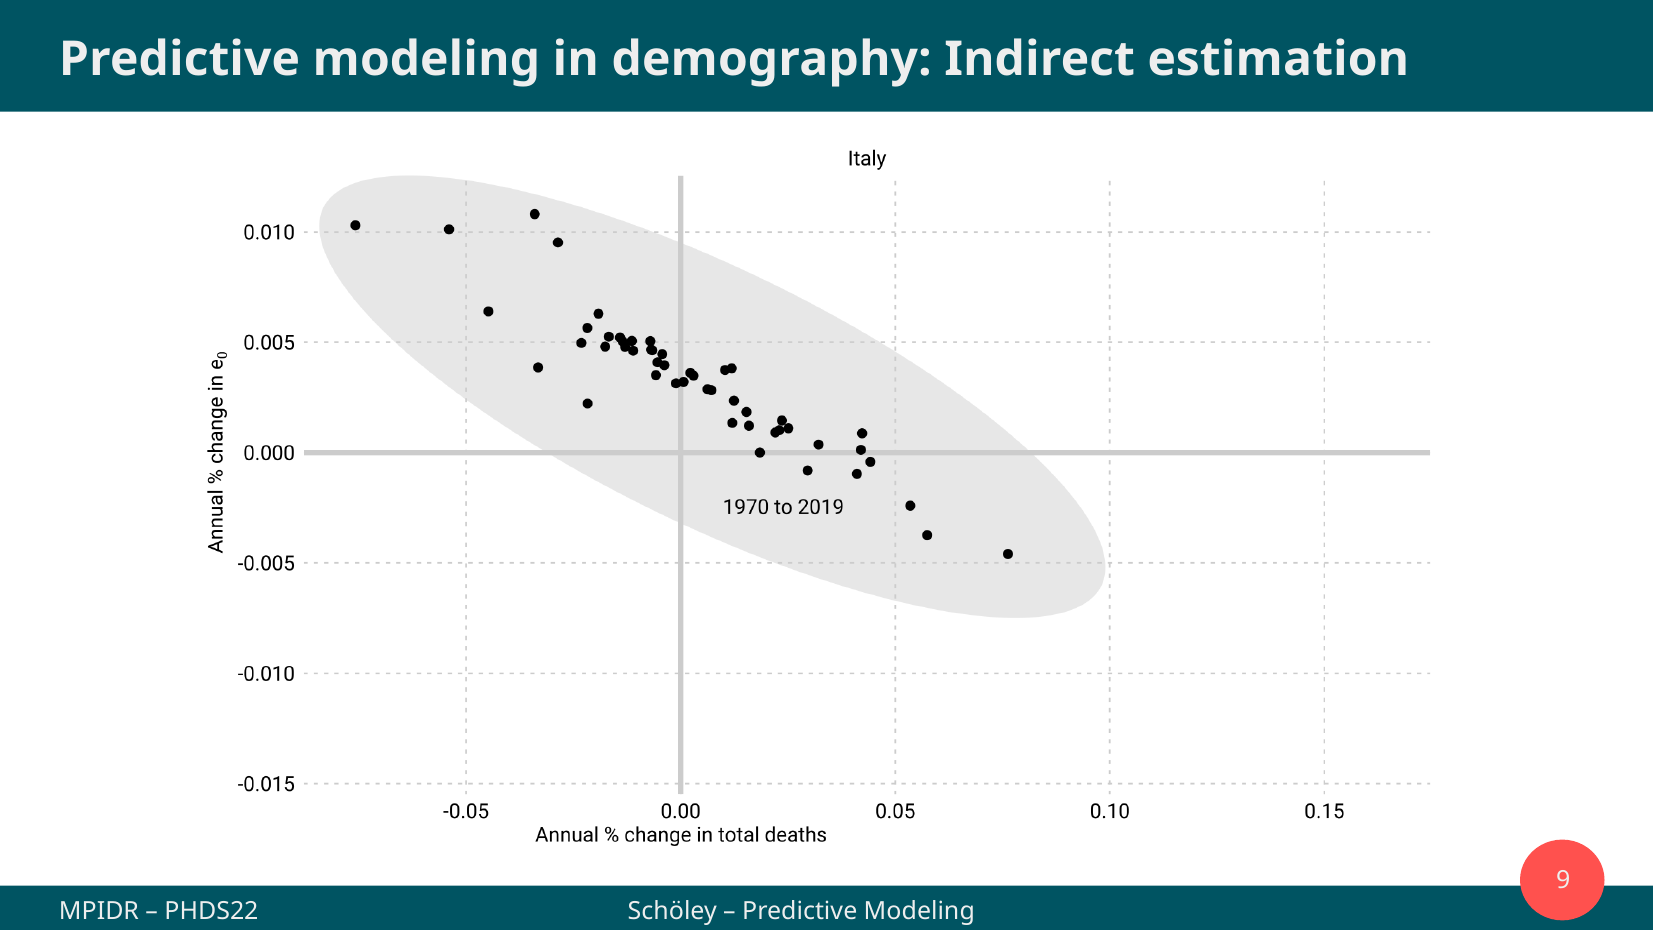

# Predictive modeling in demography: Indirect estimation
9
MPIDR – PHDS22
Schöley – Predictive Modeling